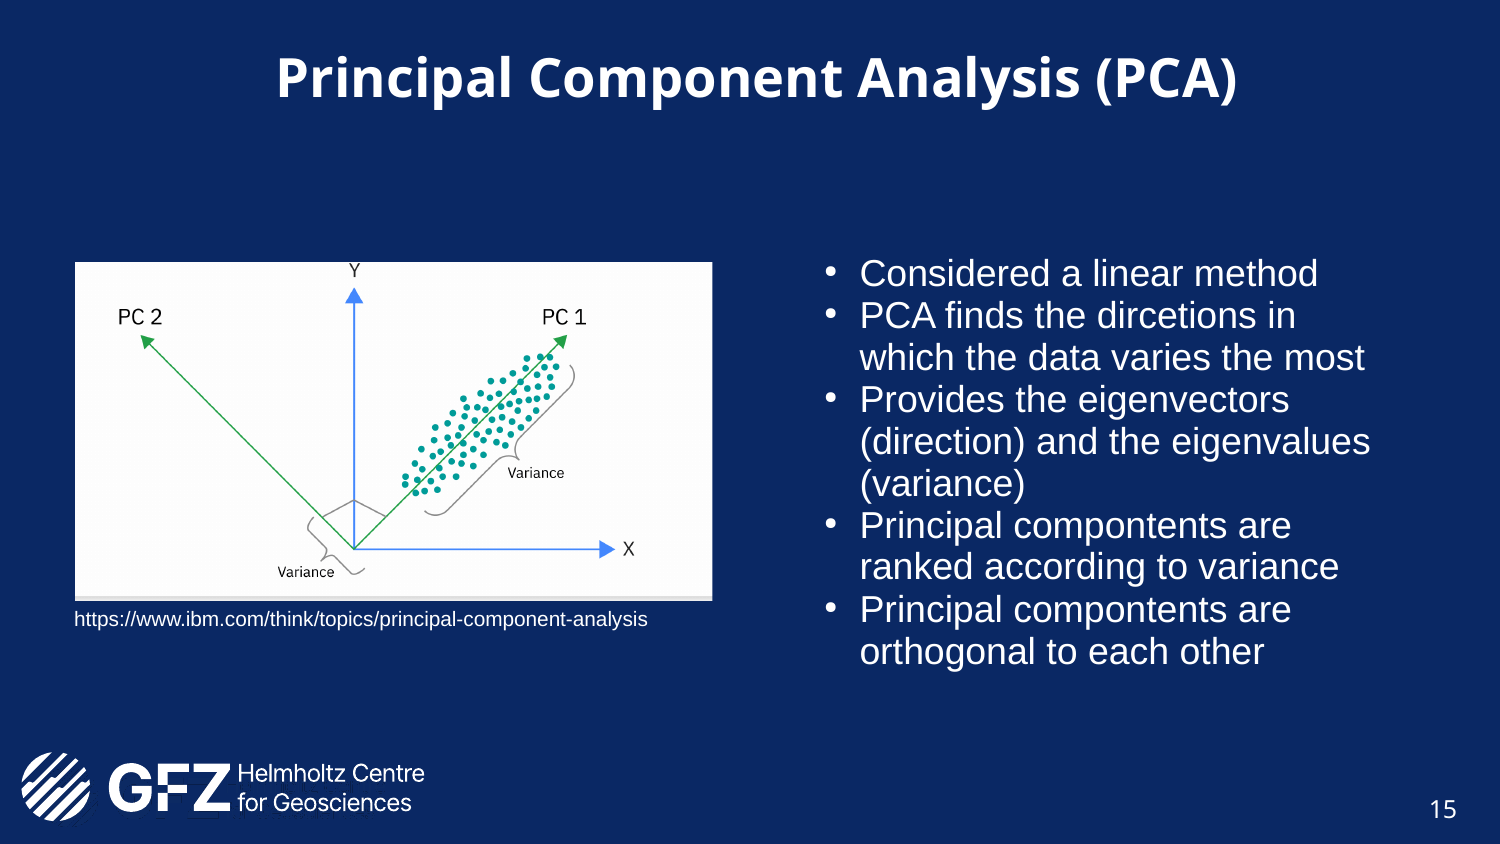

# Principal Component Analysis (PCA)
Considered a linear method
PCA finds the dircetions in which the data varies the most
Provides the eigenvectors (direction) and the eigenvalues (variance)
Principal compontents are ranked according to variance
Principal compontents are orthogonal to each other
https://www.ibm.com/think/topics/principal-component-analysis